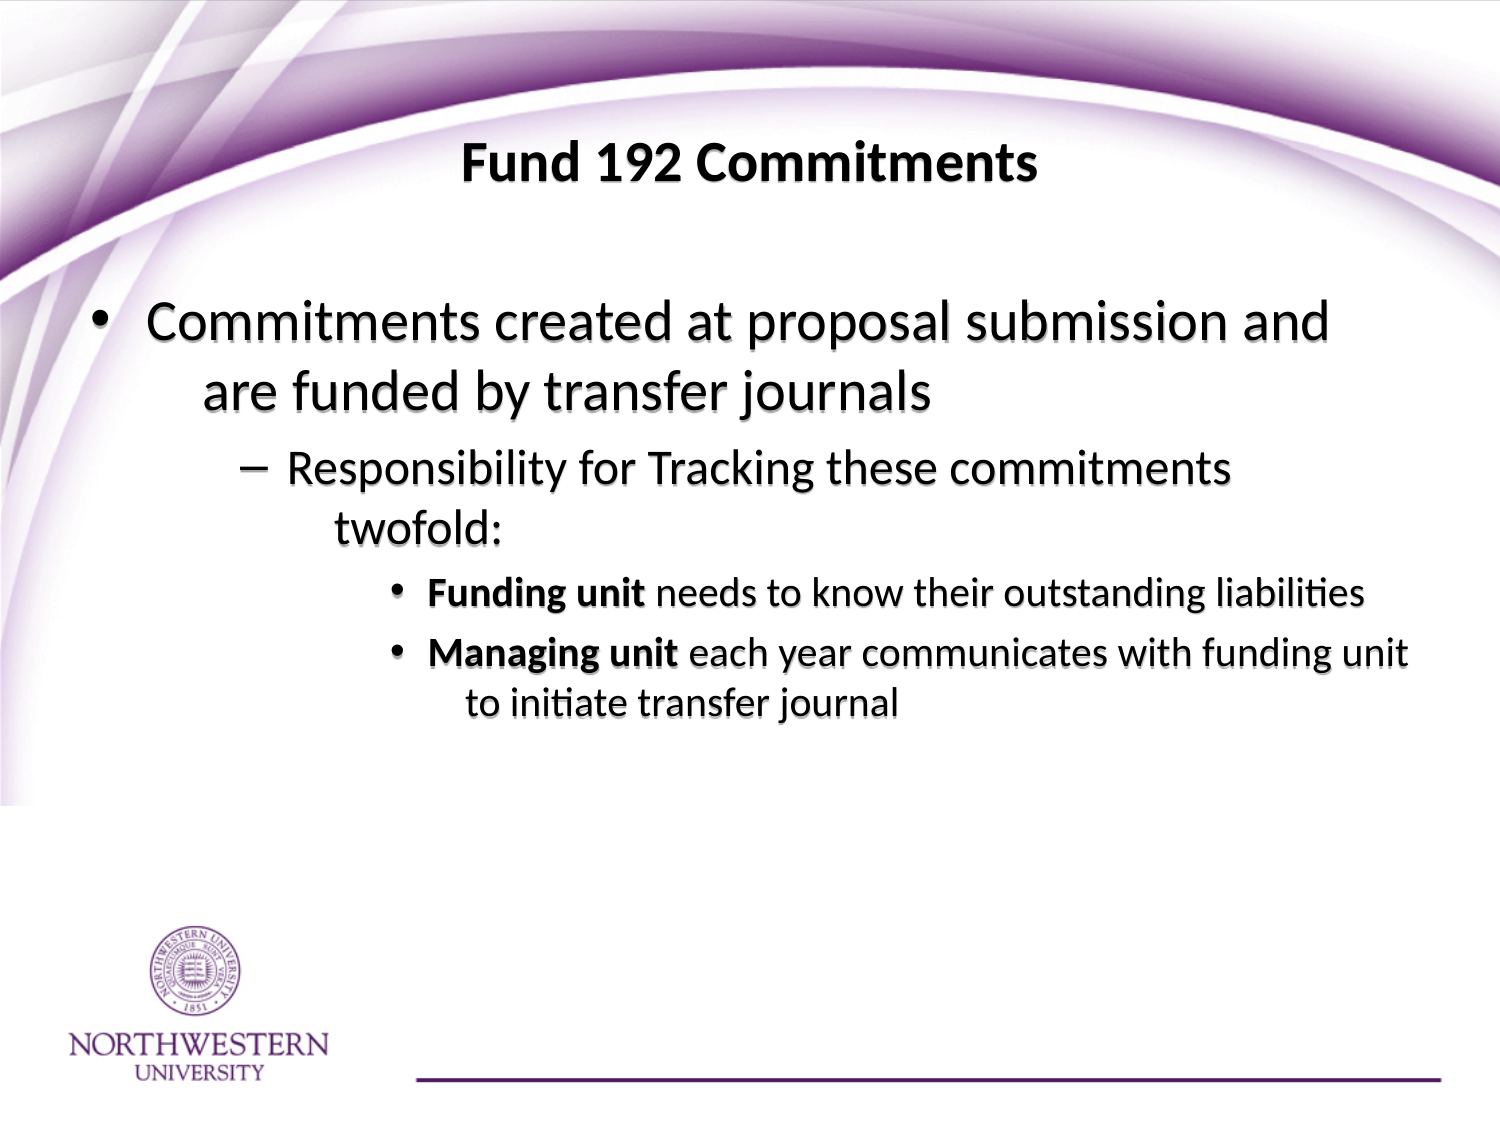

# Fund 192 Commitments
Commitments created at proposal submission and are funded by transfer journals
Responsibility for Tracking these commitments twofold:
Funding unit needs to know their outstanding liabilities
Managing unit each year communicates with funding unit to initiate transfer journal